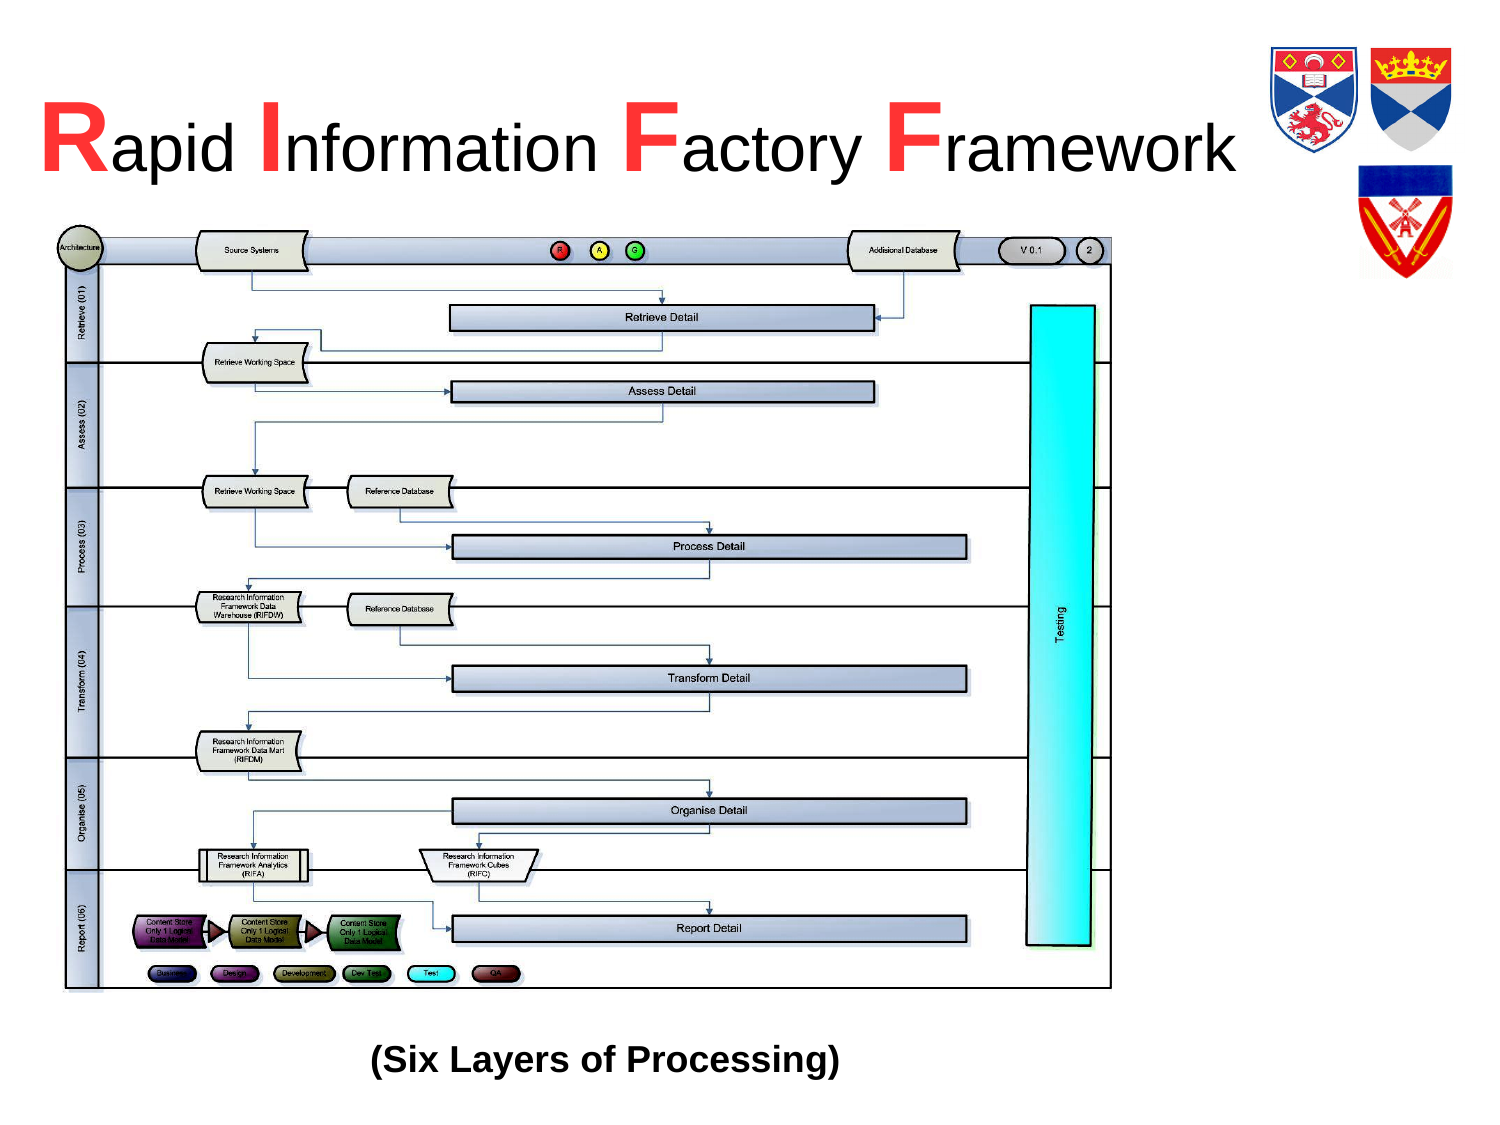

Rapid Information Factory Framework
(Six Layers of Processing)